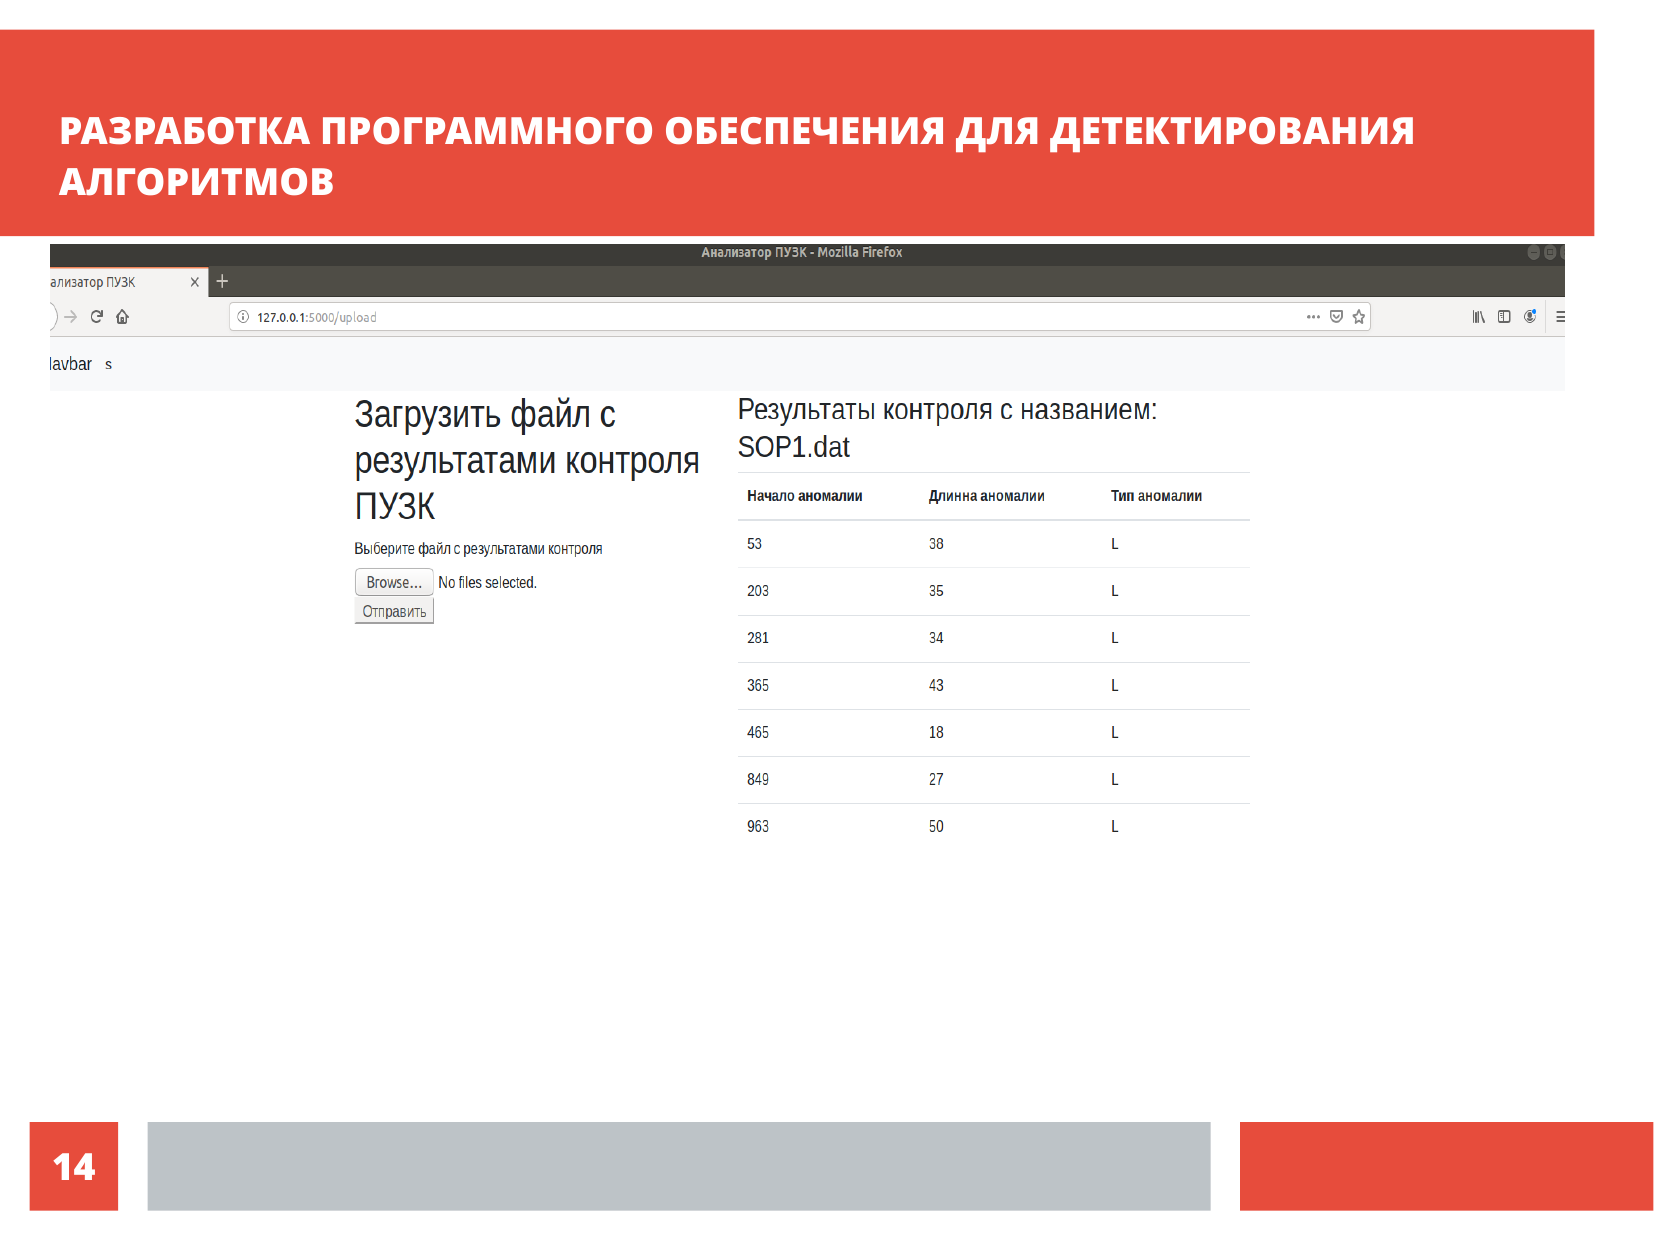

# РАЗРАБОТКА ПРОГРАММНОГО ОБЕСПЕЧЕНИЯ ДЛЯ ДЕТЕКТИРОВАНИЯ АЛГОРИТМОВ
14